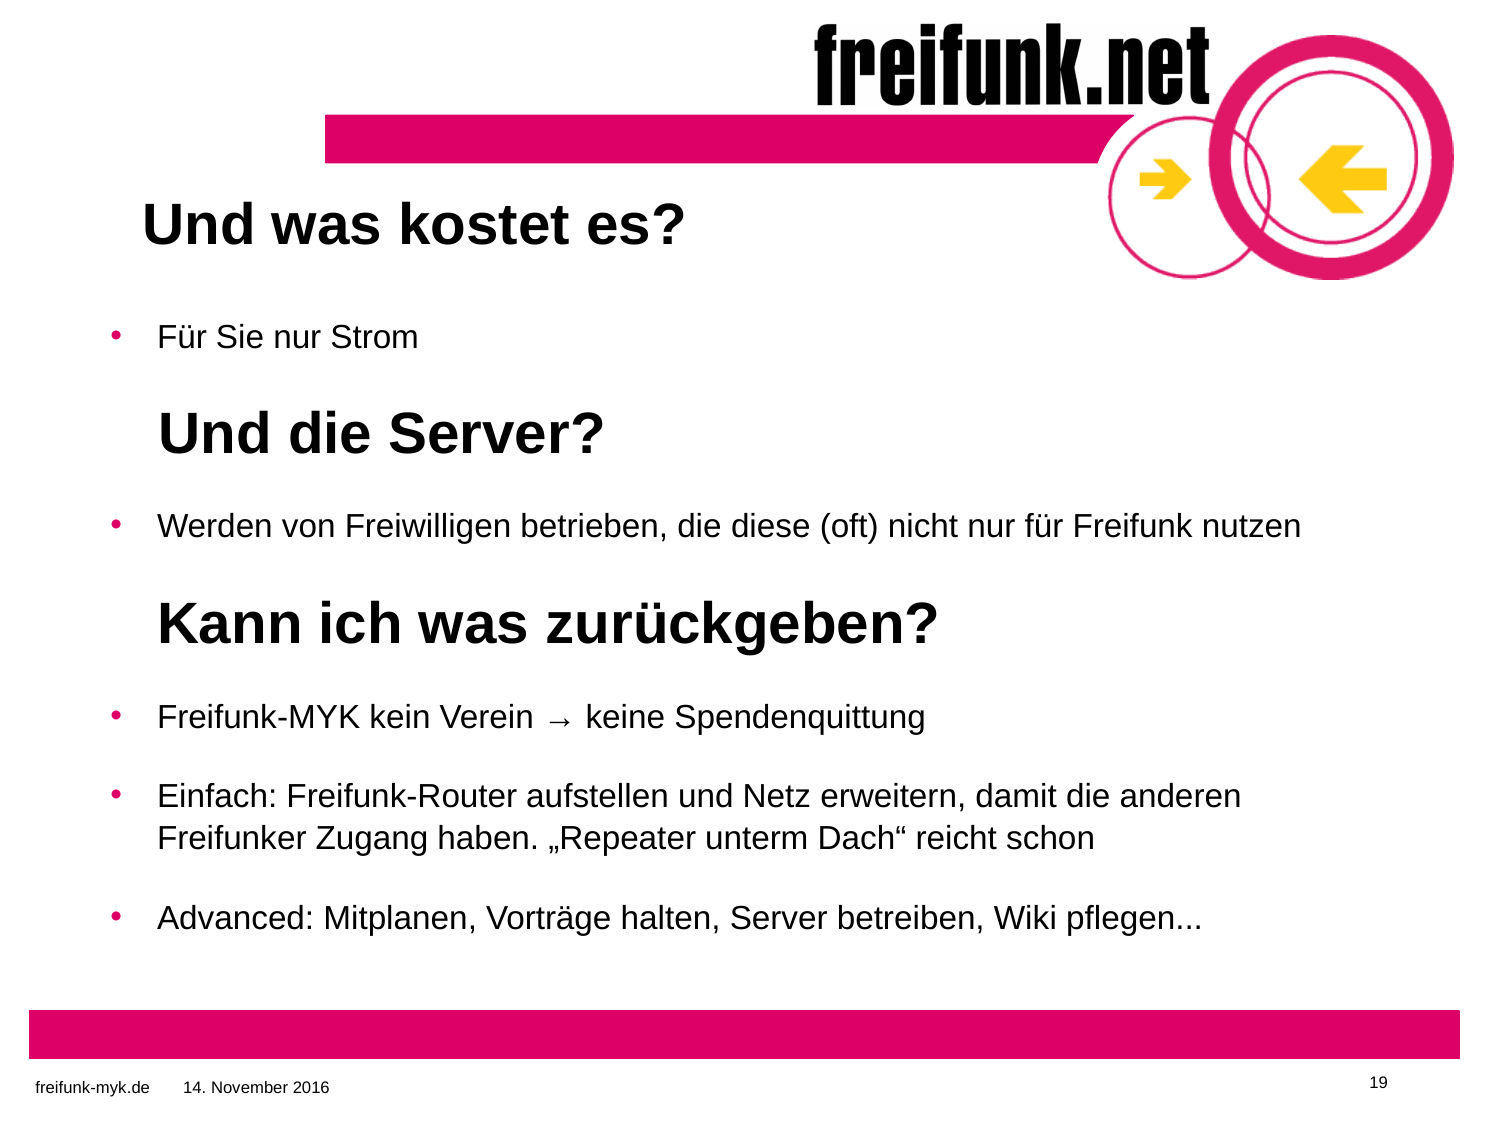

# Und was kostet es?
Für Sie nur Strom
 Und die Server?
Werden von Freiwilligen betrieben, die diese (oft) nicht nur für Freifunk nutzen
Kann ich was zurückgeben?
Freifunk-MYK kein Verein → keine Spendenquittung
Einfach: Freifunk-Router aufstellen und Netz erweitern, damit die anderen Freifunker Zugang haben. „Repeater unterm Dach“ reicht schon
Advanced: Mitplanen, Vorträge halten, Server betreiben, Wiki pflegen...
19
freifunk-myk.de